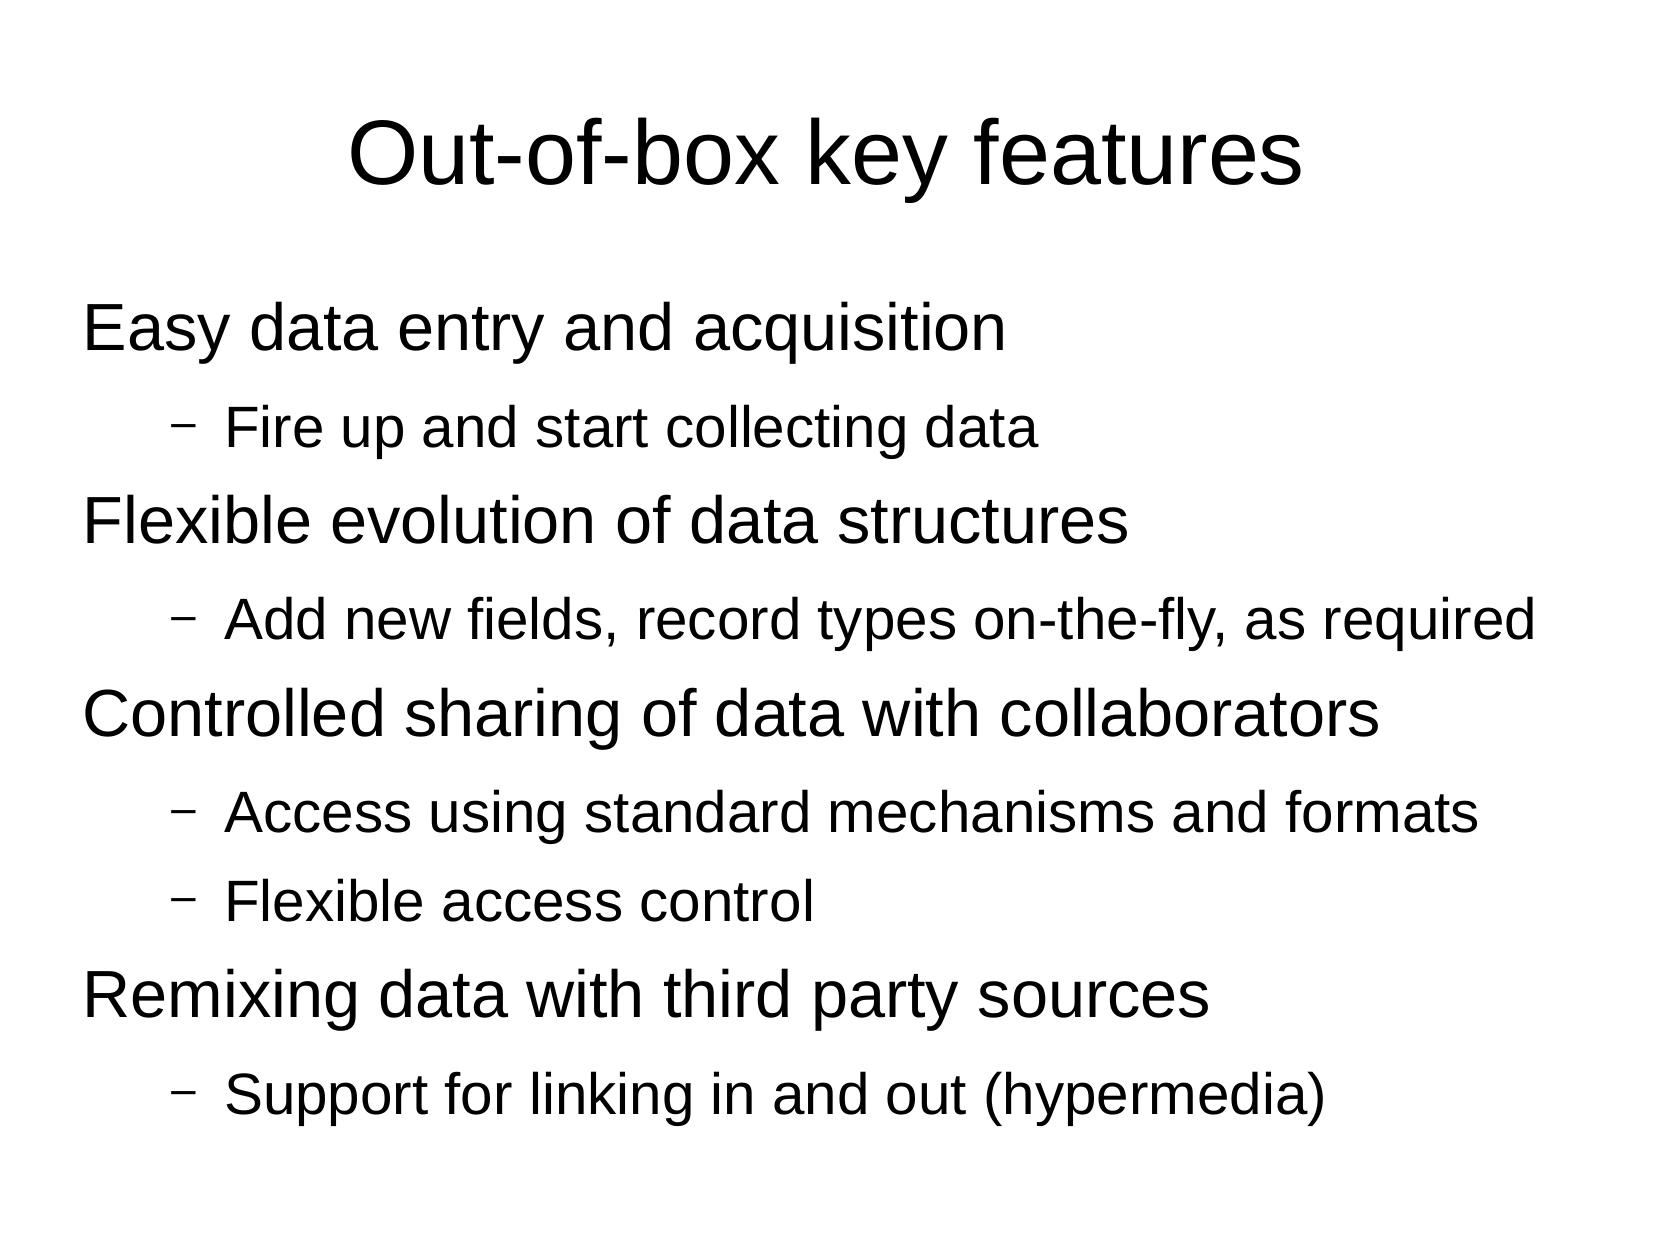

# Out-of-box key features
Easy data entry and acquisition
Fire up and start collecting data
Flexible evolution of data structures
Add new fields, record types on-the-fly, as required
Controlled sharing of data with collaborators
Access using standard mechanisms and formats
Flexible access control
Remixing data with third party sources
Support for linking in and out (hypermedia)